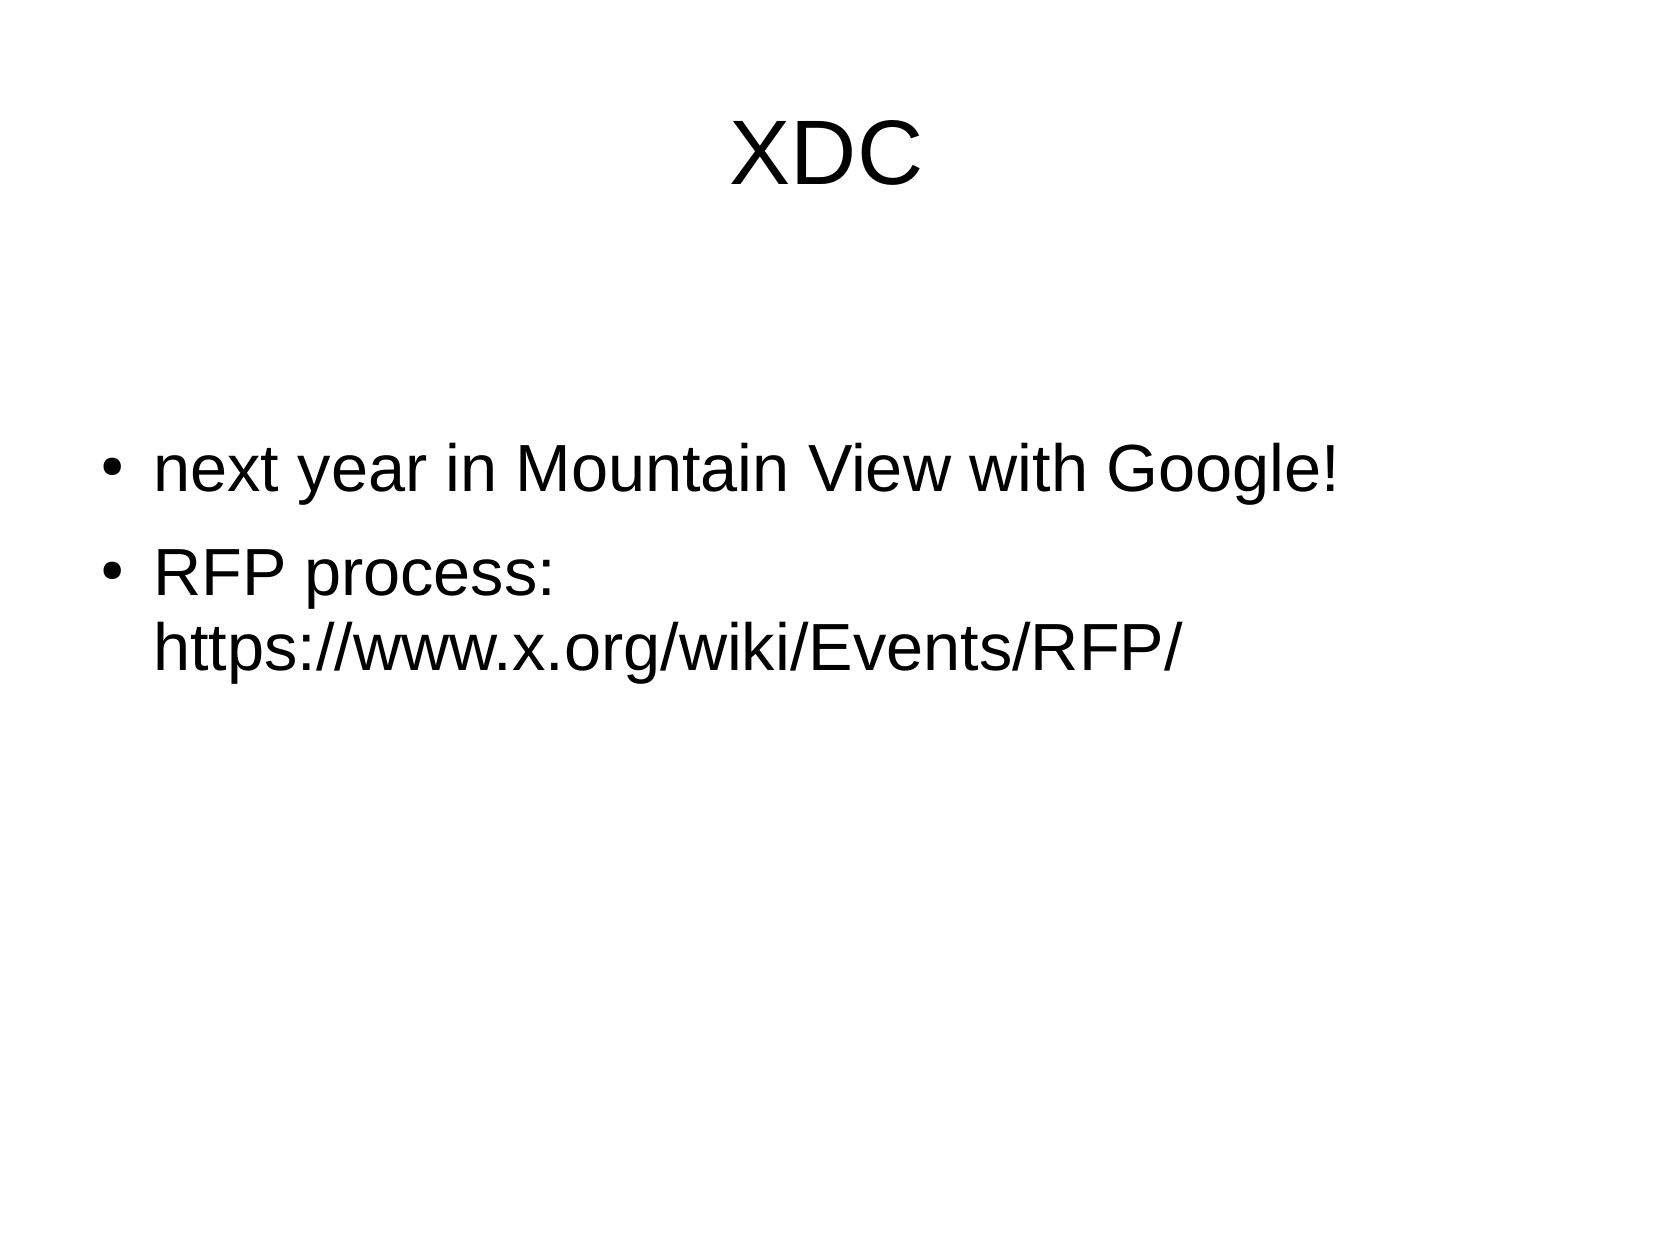

# XDC
next year in Mountain View with Google!
RFP process: https://www.x.org/wiki/Events/RFP/